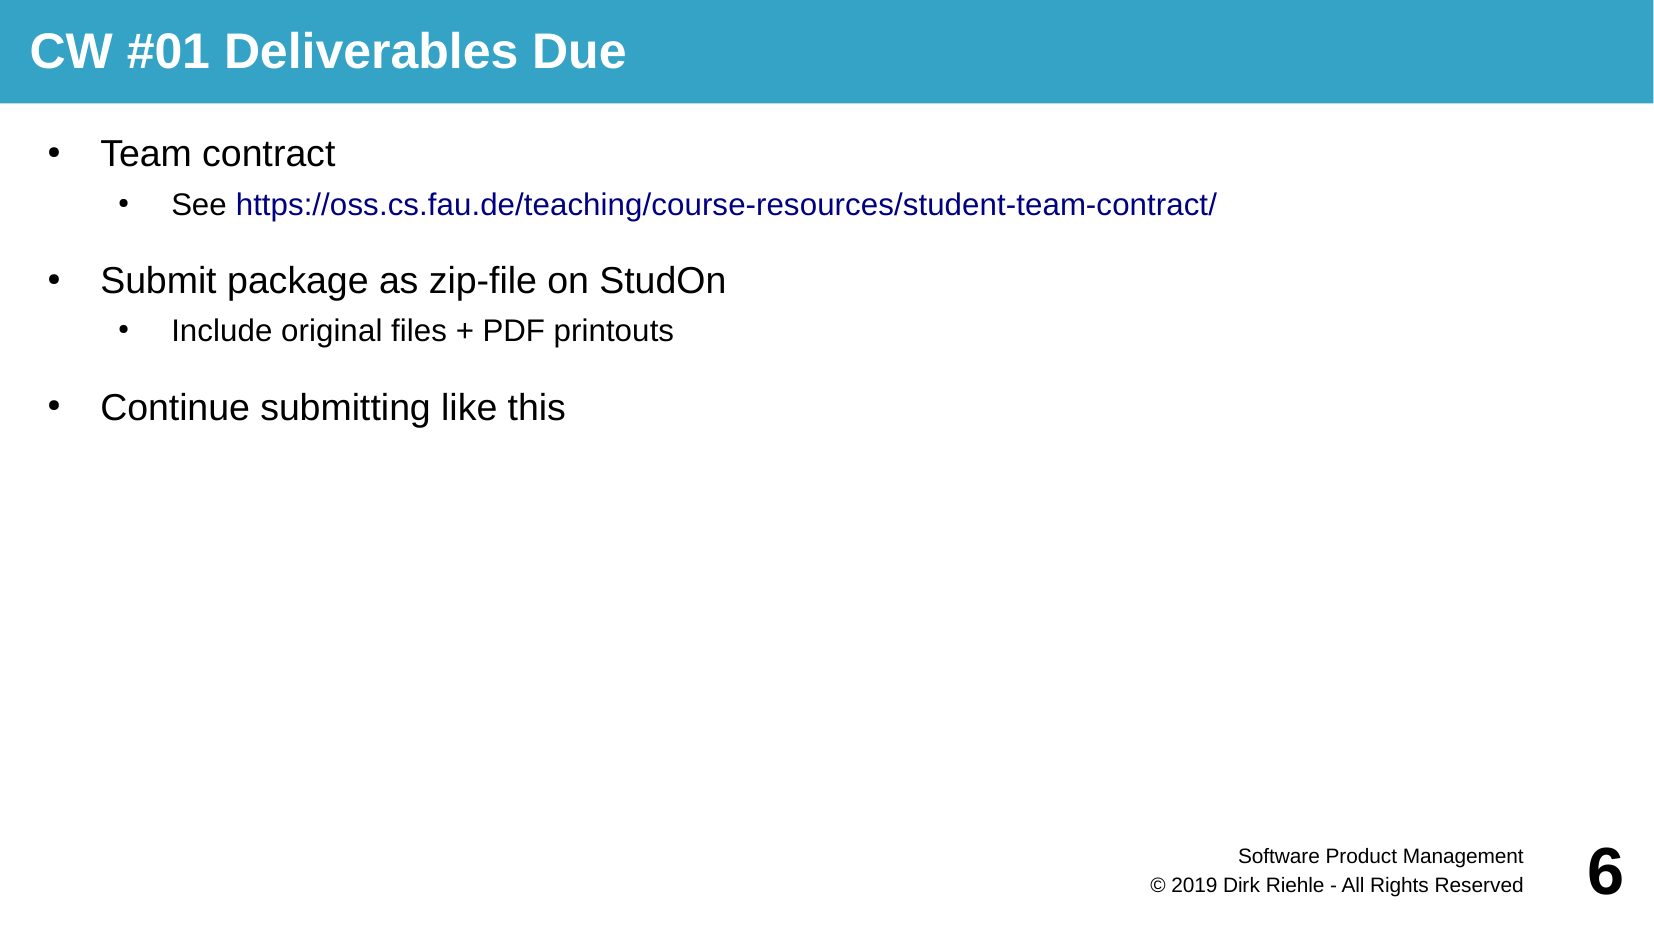

# CW #01 Deliverables Due
Team contract
See https://oss.cs.fau.de/teaching/course-resources/student-team-contract/
Submit package as zip-file on StudOn
Include original files + PDF printouts
Continue submitting like this
Software Product Management
6
© 2019 Dirk Riehle - All Rights Reserved